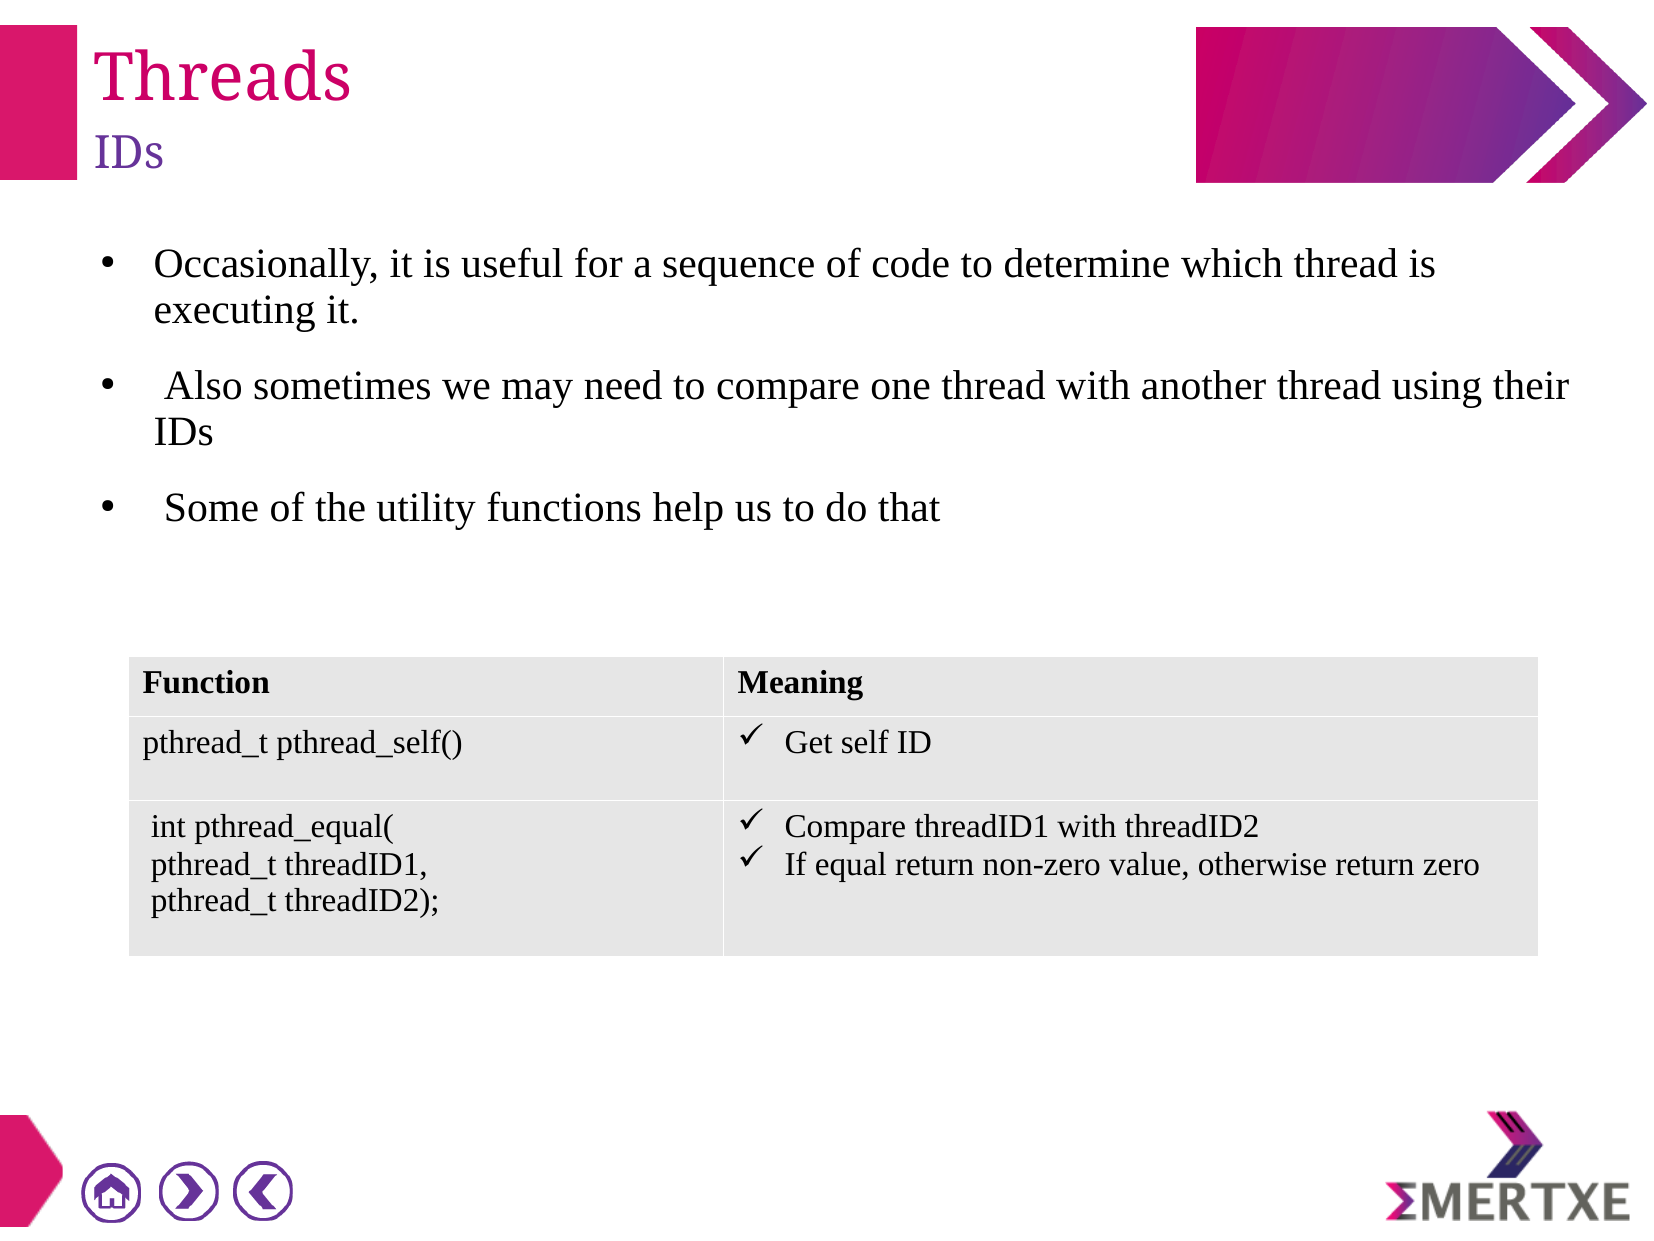

# Threads IDs
Occasionally, it is useful for a sequence of code to determine which thread is executing it.
 Also sometimes we may need to compare one thread with another thread using their IDs
 Some of the utility functions help us to do that
| Function | Meaning |
| --- | --- |
| pthread\_t pthread\_self() | Get self ID |
| int pthread\_equal( pthread\_t threadID1,  pthread\_t threadID2); | Compare threadID1 with threadID2 If equal return non-zero value, otherwise return zero |